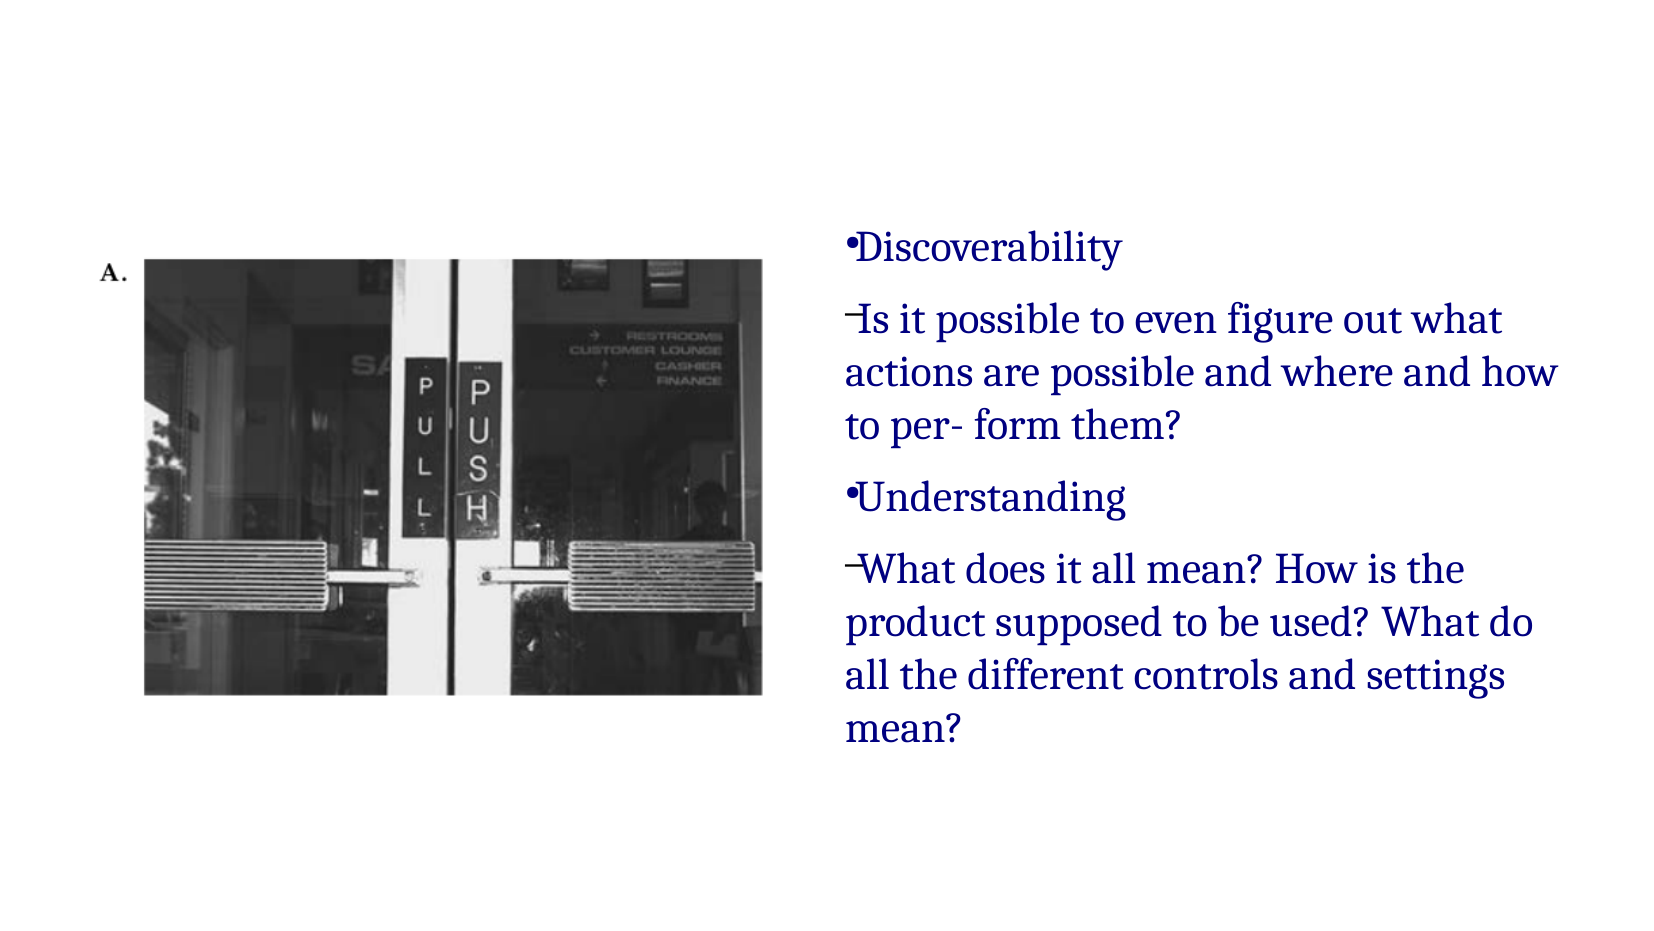

#
Discoverability
Is it possible to even figure out what actions are possible and where and how to per- form them?
Understanding
What does it all mean? How is the product supposed to be used? What do all the different controls and settings mean?